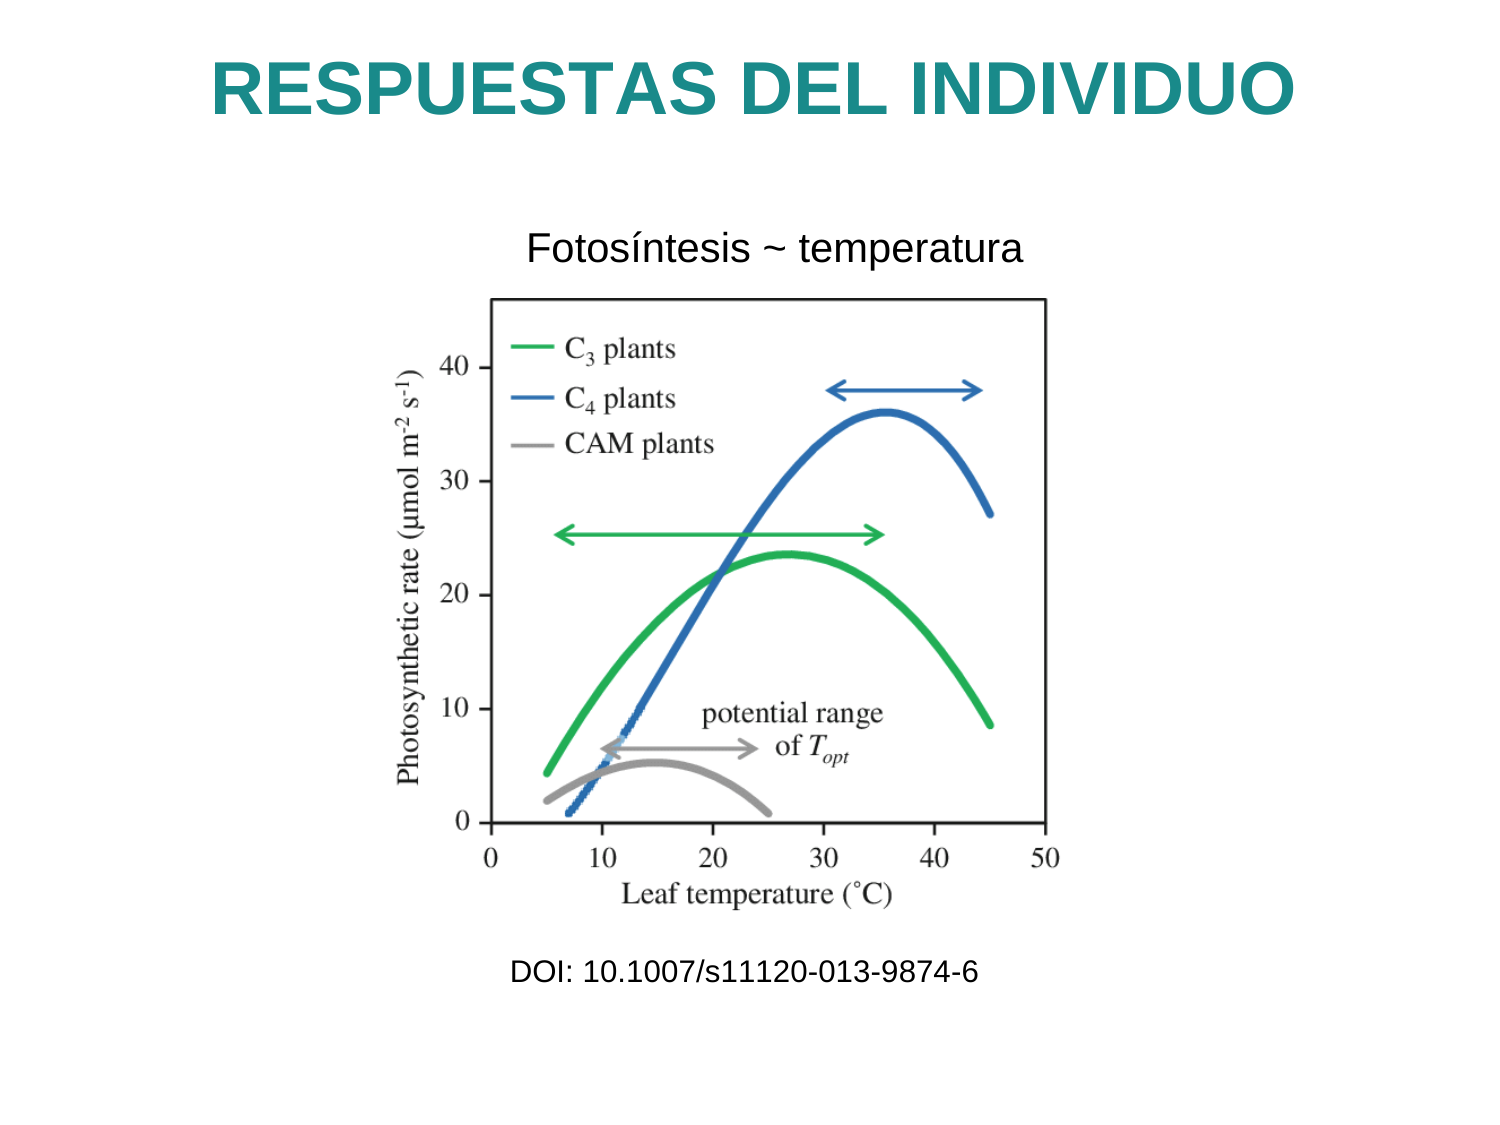

# RESPUESTAS DEL INDIVIDUO
Fotosíntesis ~ temperatura
DOI: 10.1007/s11120-013-9874-6